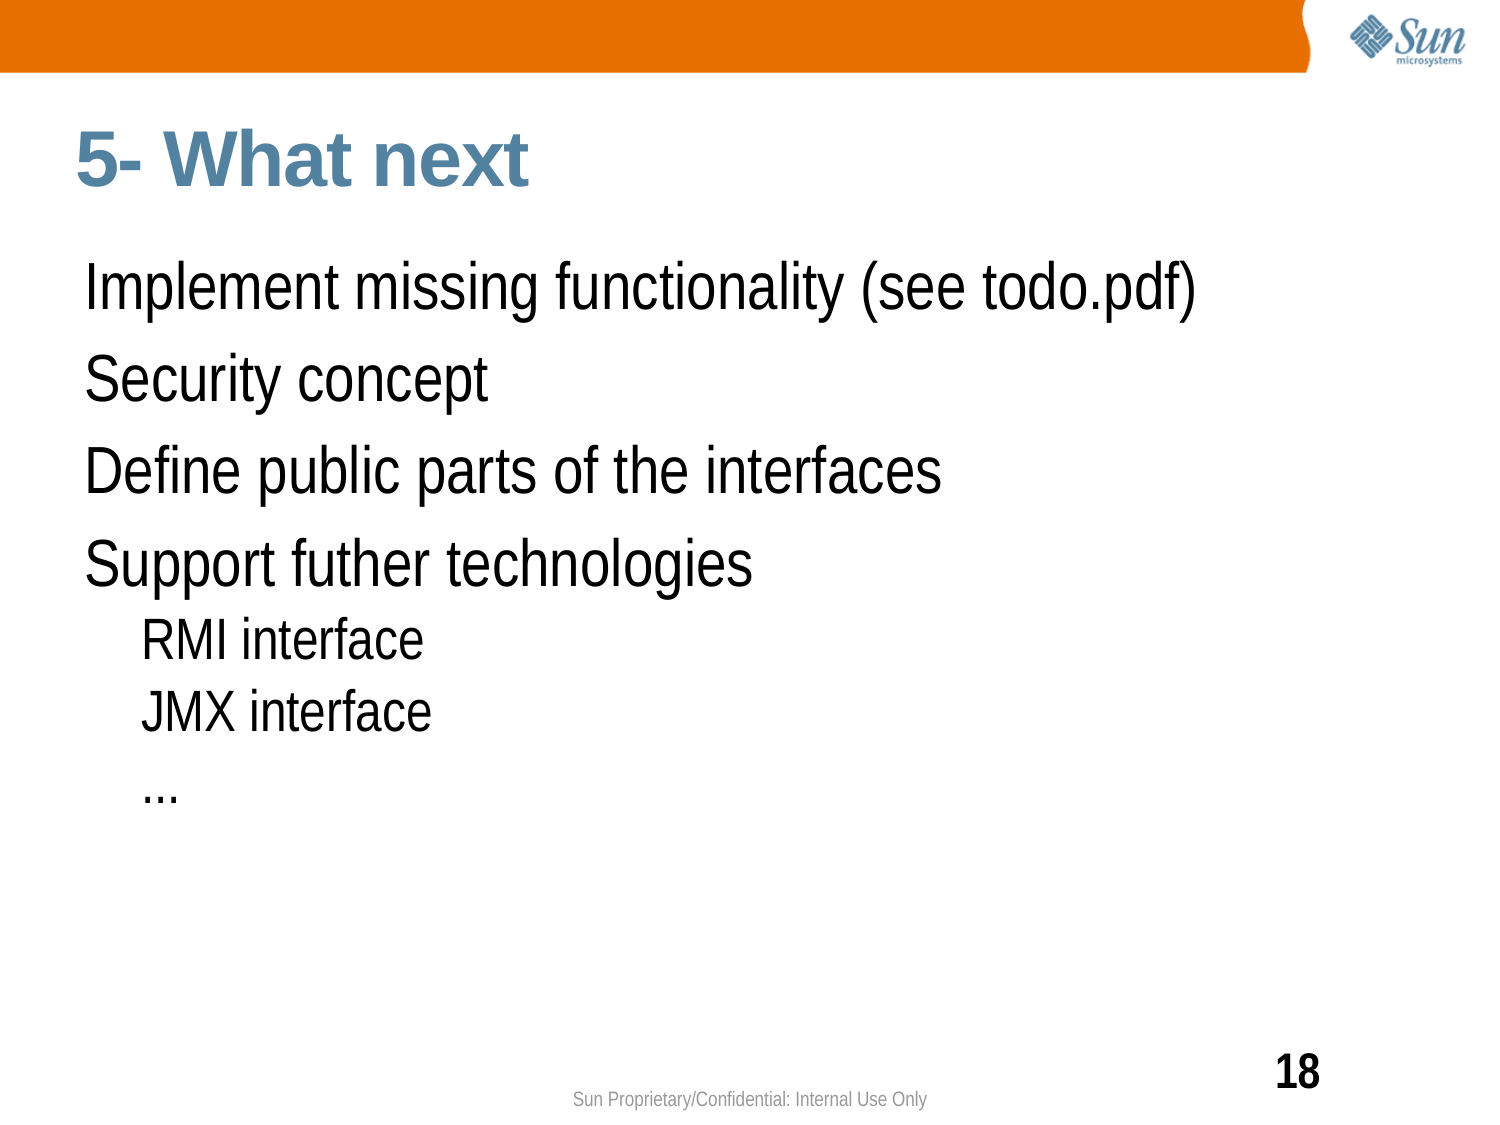

# 5- What next
Implement missing functionality (see todo.pdf)
Security concept
Define public parts of the interfaces
Support futher technologies
RMI interface
JMX interface
...